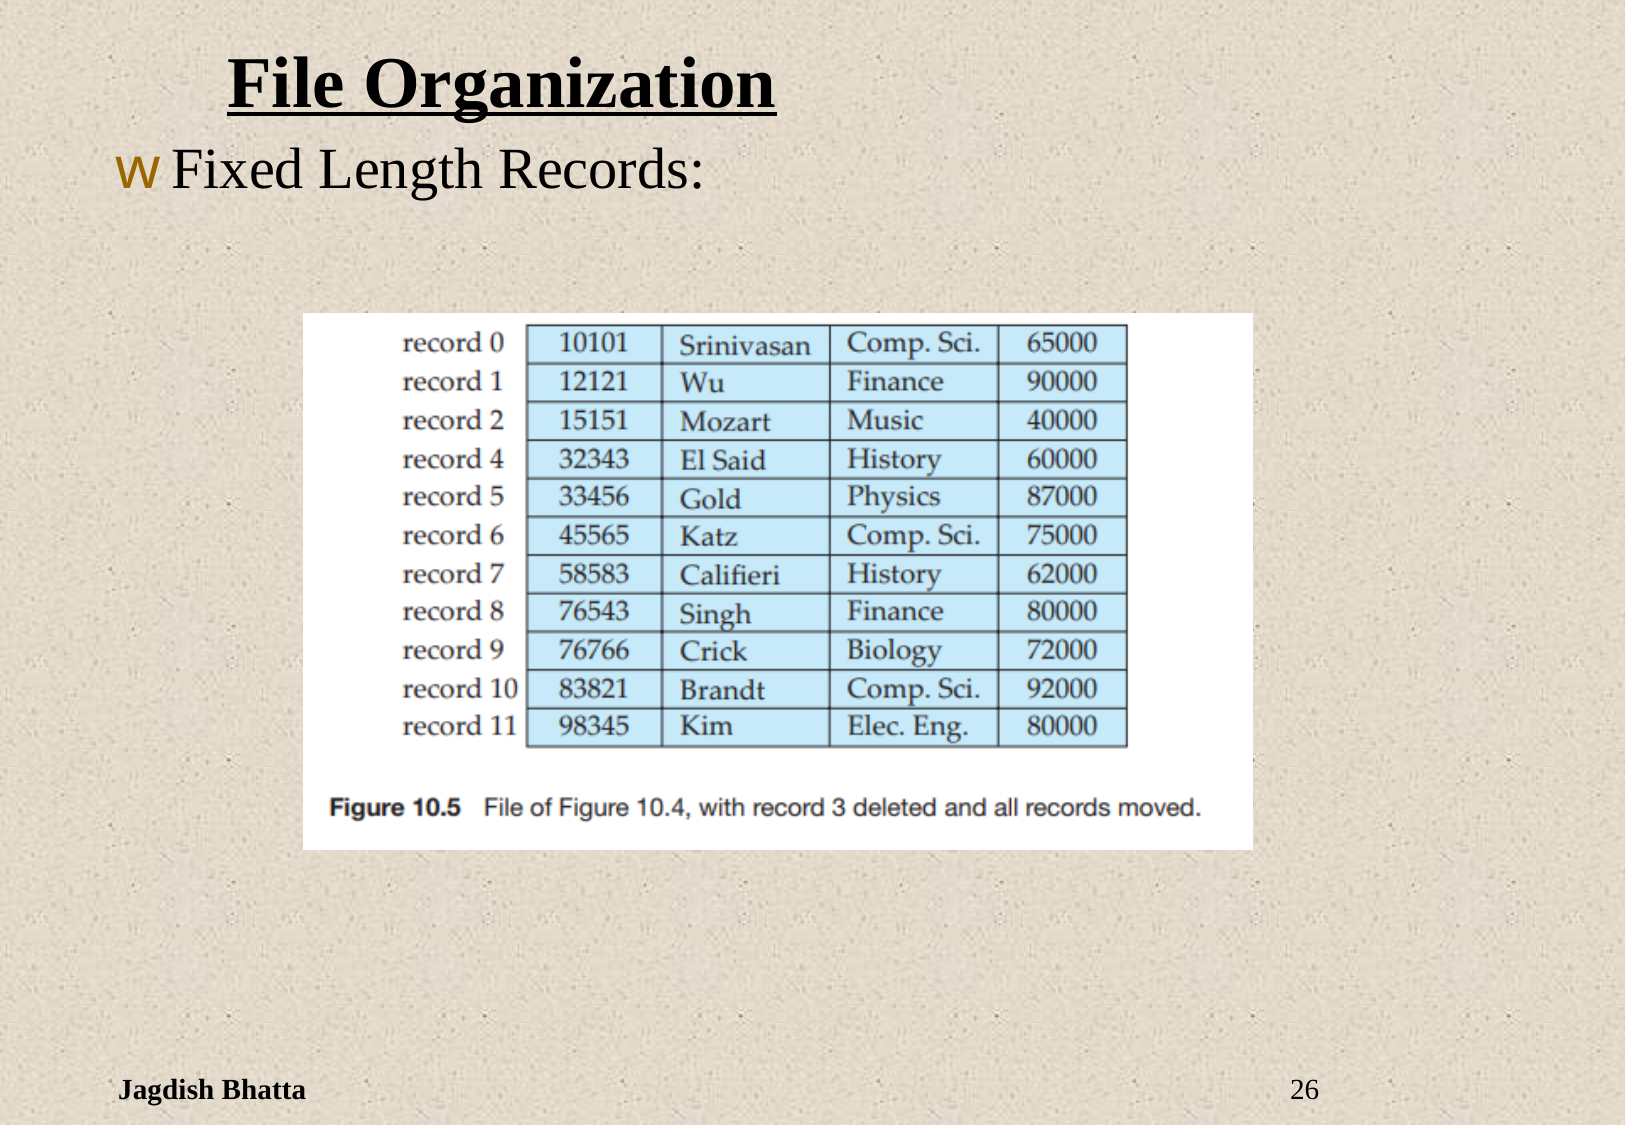

# File Organization
Fixed Length Records:
Jagdish Bhatta
25